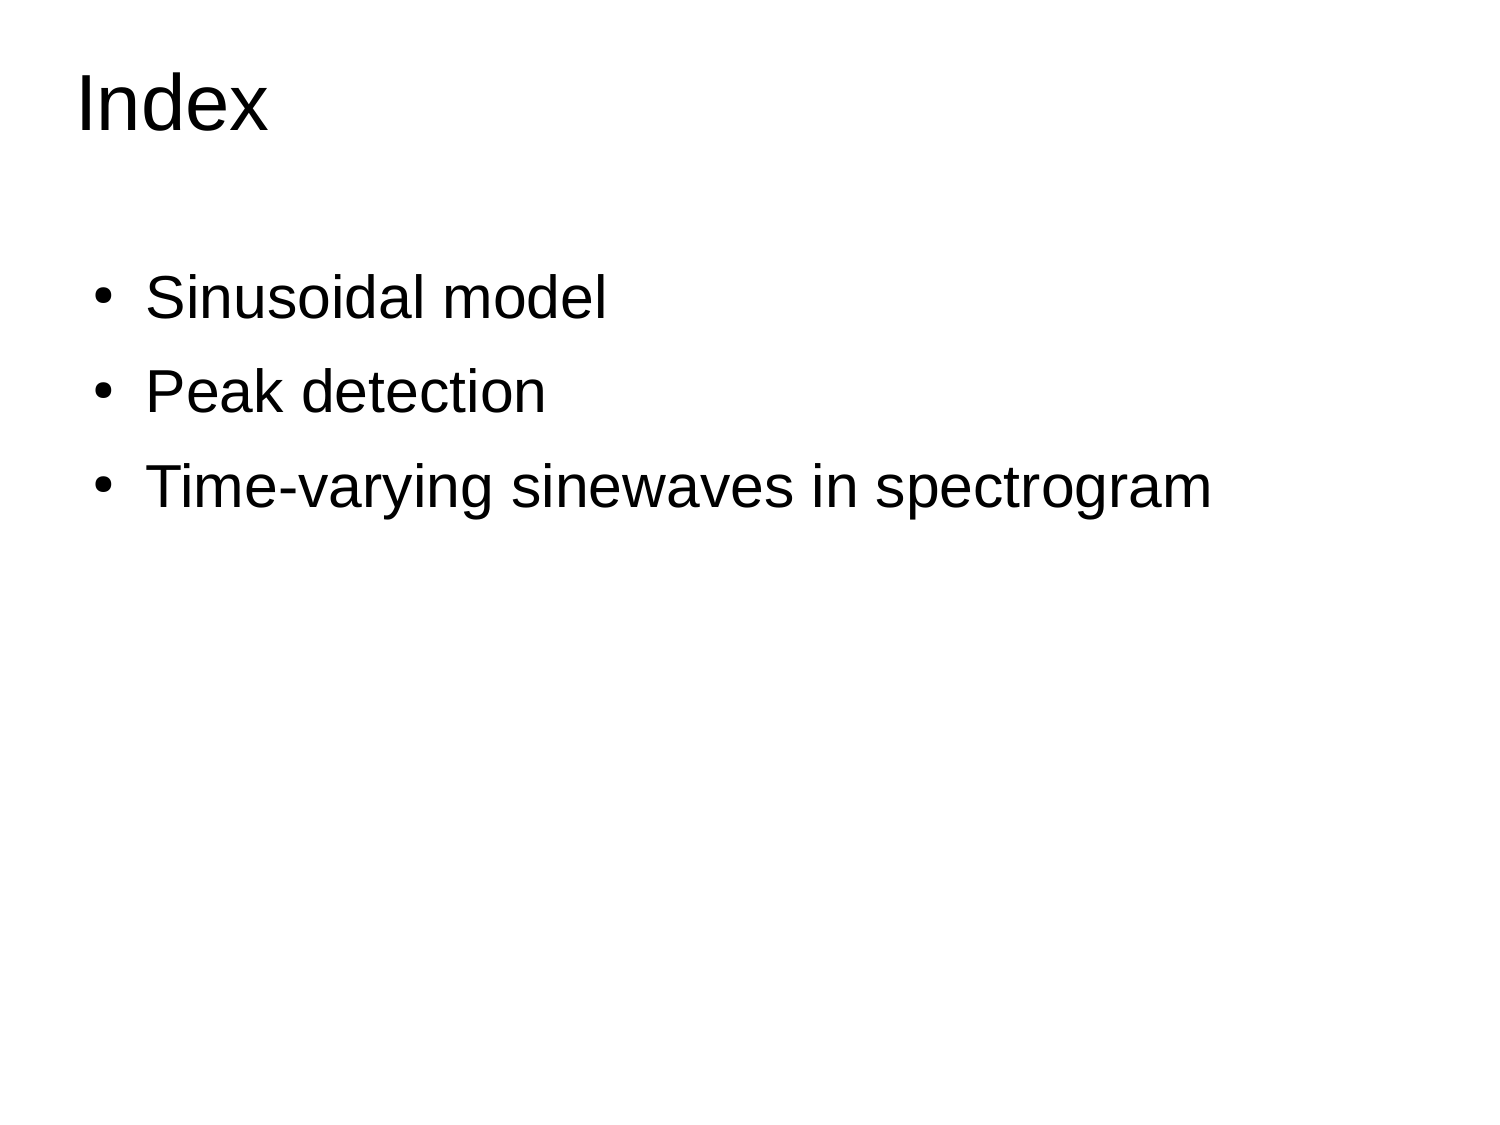

# Index
Sinusoidal model
Peak detection
Time-varying sinewaves in spectrogram